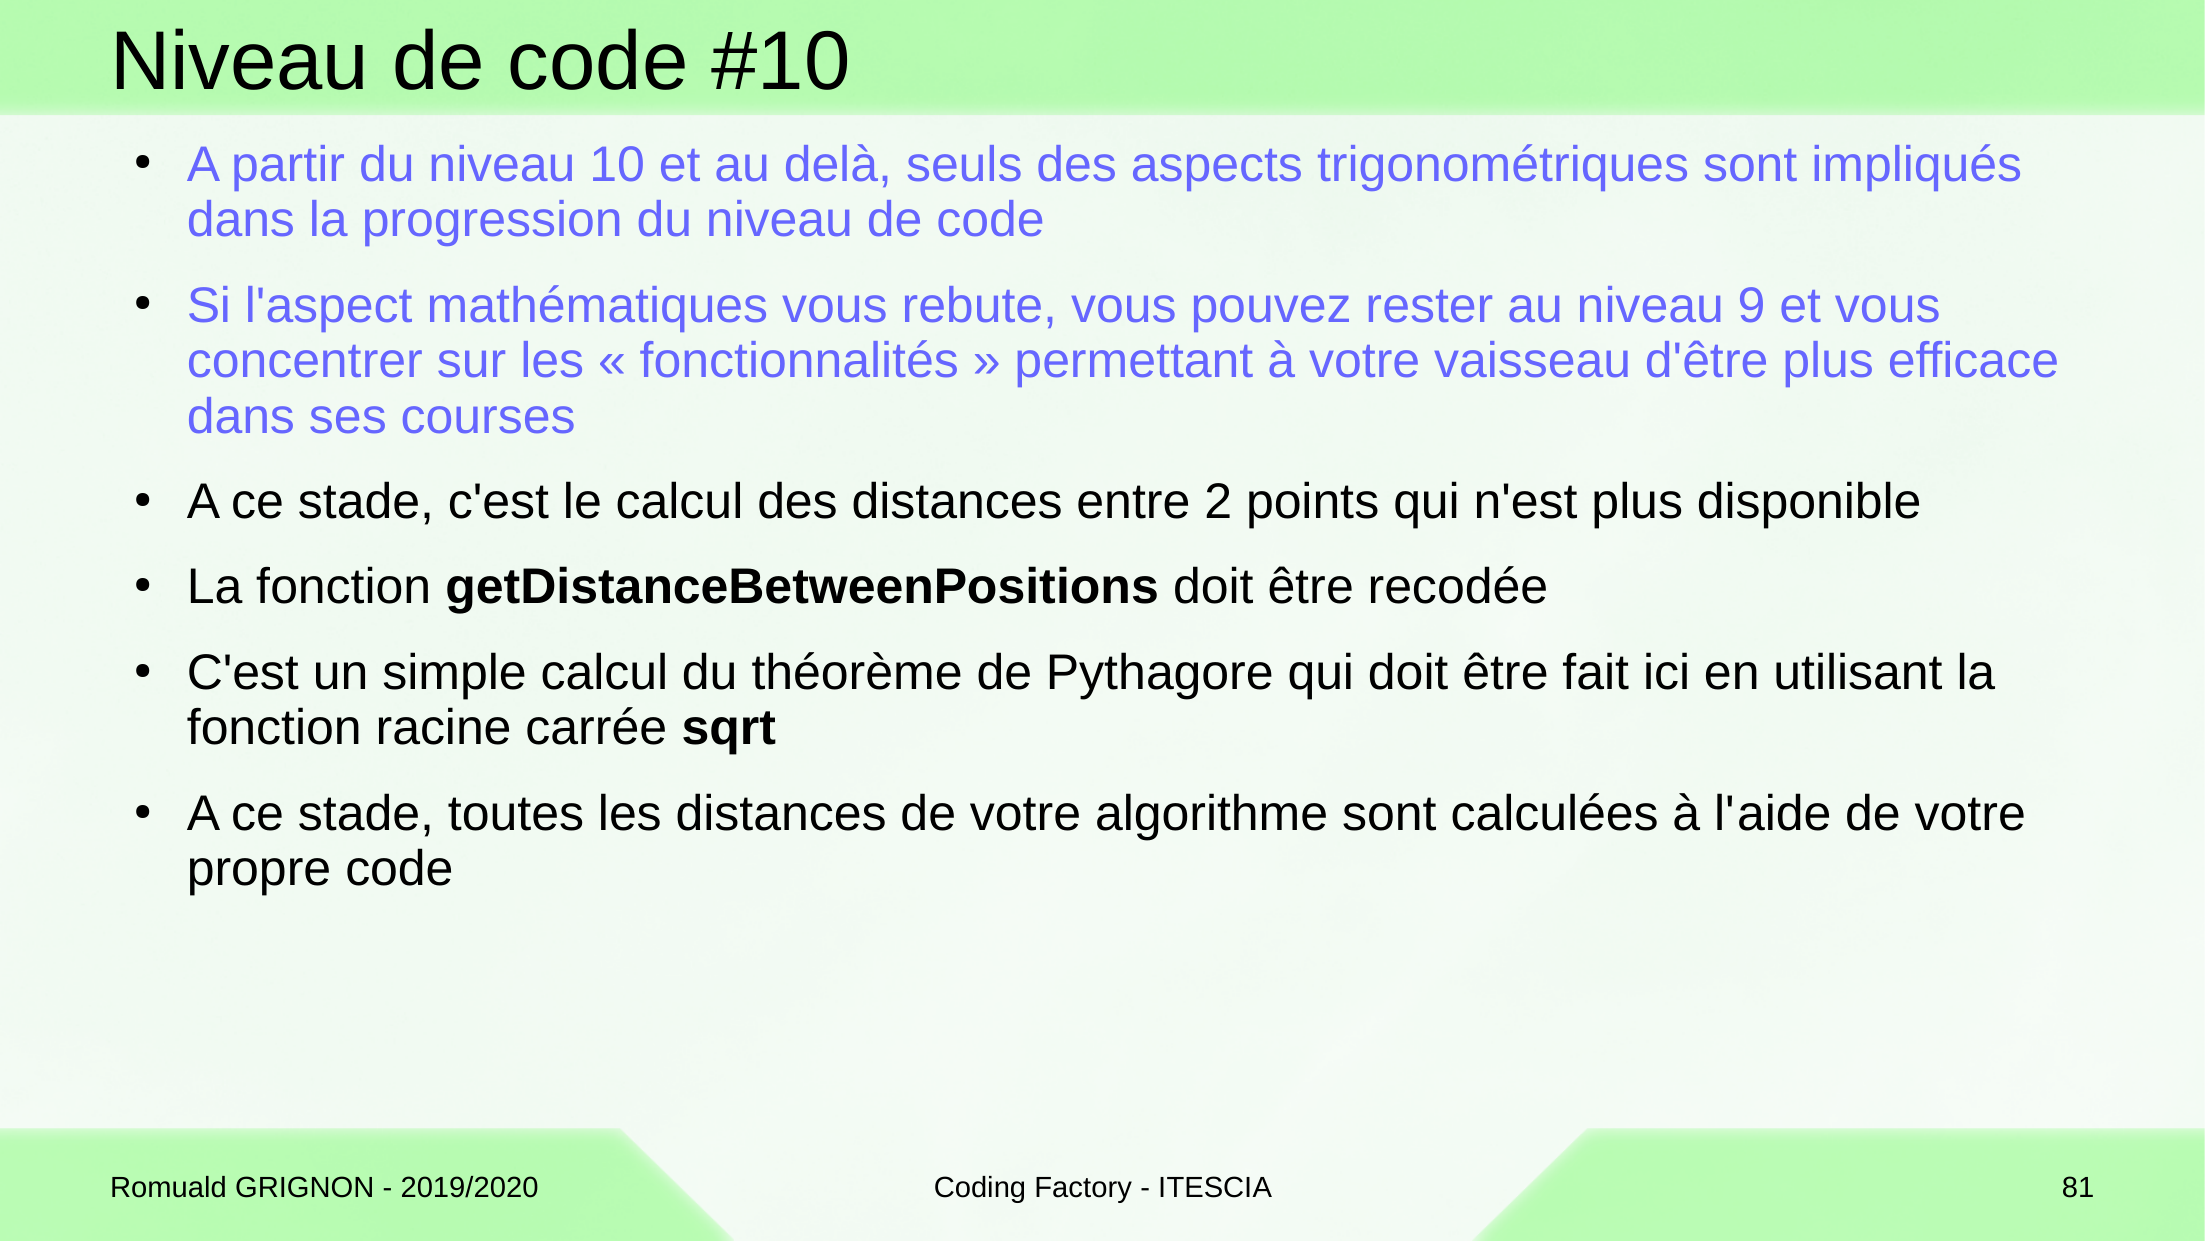

# Niveau de code #10
A partir du niveau 10 et au delà, seuls des aspects trigonométriques sont impliqués dans la progression du niveau de code
Si l'aspect mathématiques vous rebute, vous pouvez rester au niveau 9 et vous concentrer sur les « fonctionnalités » permettant à votre vaisseau d'être plus efficace dans ses courses
A ce stade, c'est le calcul des distances entre 2 points qui n'est plus disponible
La fonction getDistanceBetweenPositions doit être recodée
C'est un simple calcul du théorème de Pythagore qui doit être fait ici en utilisant la fonction racine carrée sqrt
A ce stade, toutes les distances de votre algorithme sont calculées à l'	aide de votre propre code
Romuald GRIGNON - 2019/2020
Coding Factory - ITESCIA
81